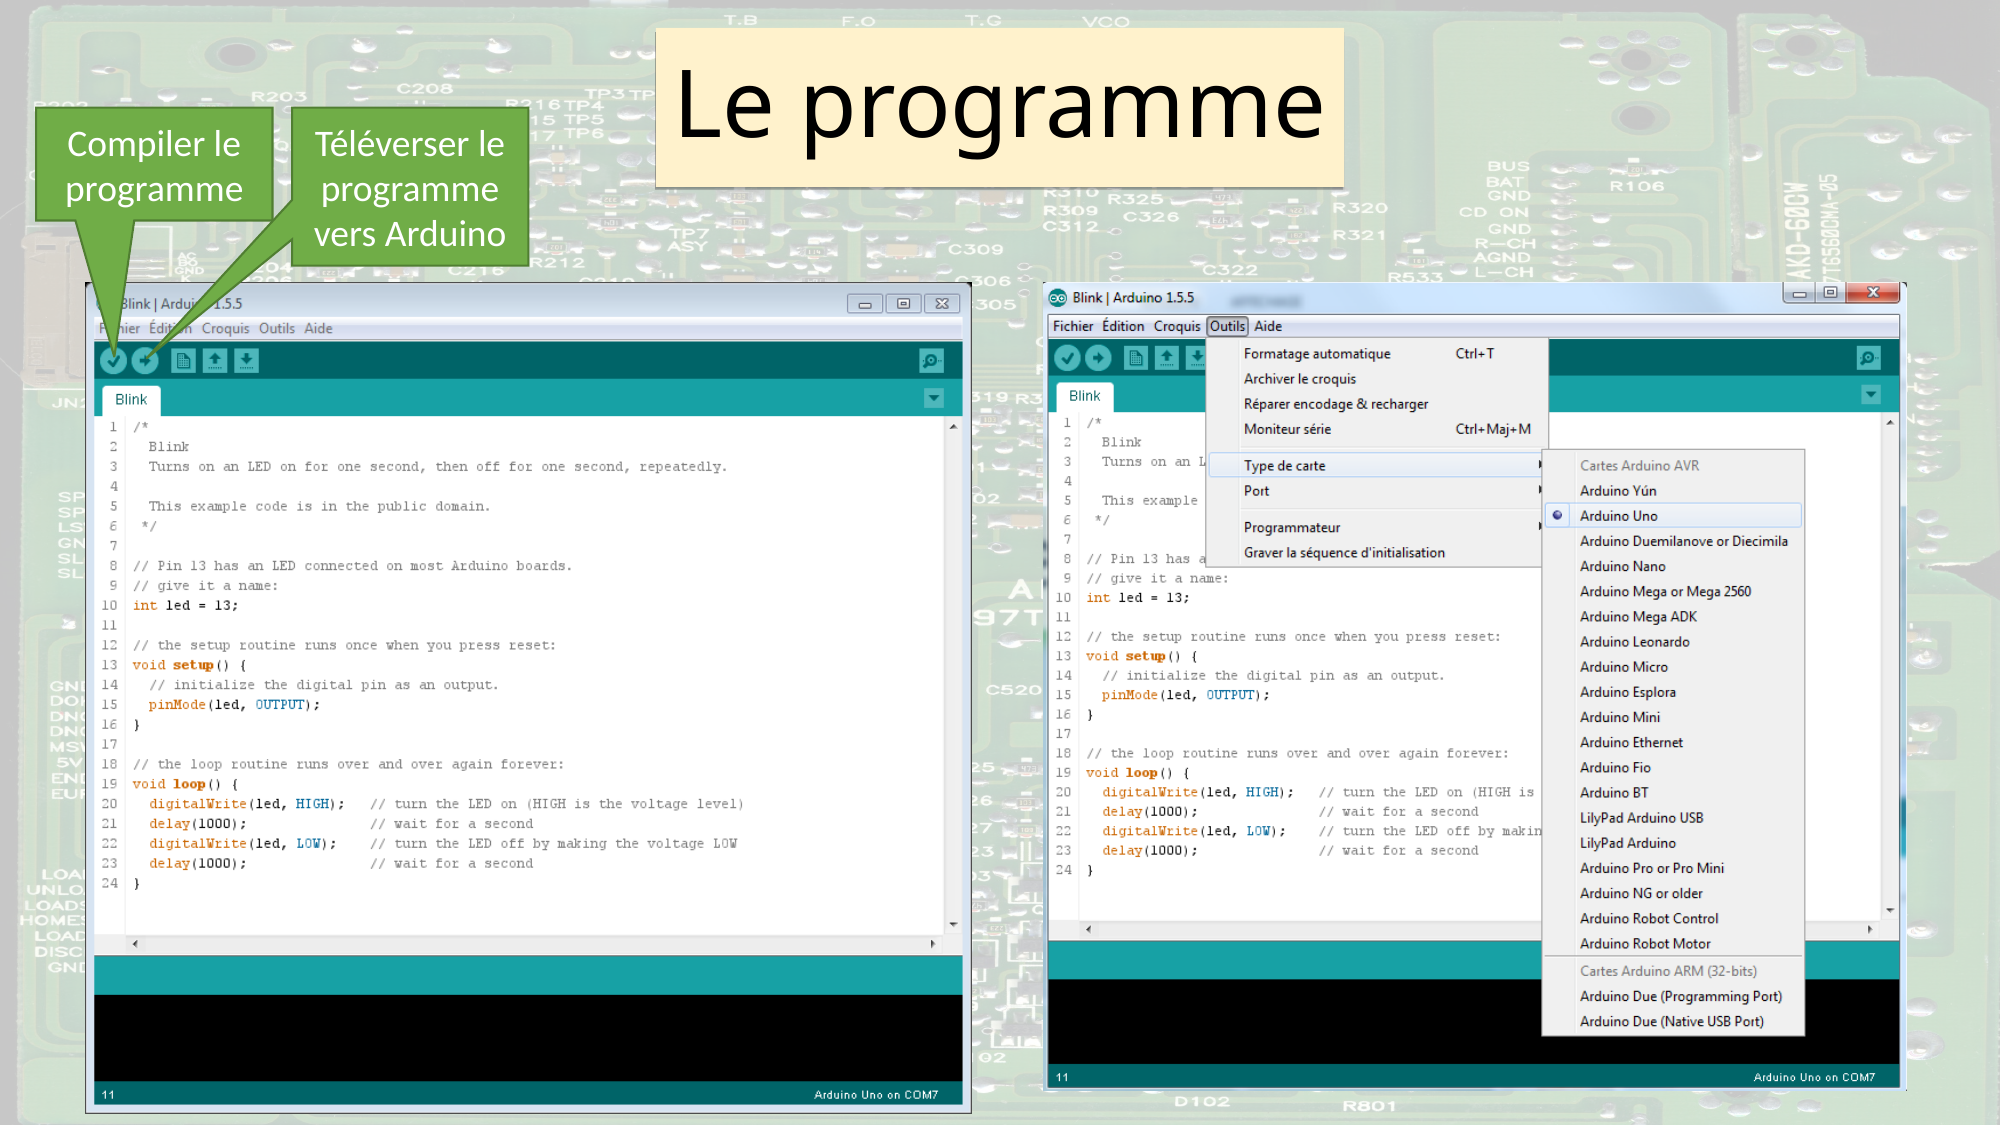

# Le programme
Compiler le programme
Téléverser le programme vers Arduino